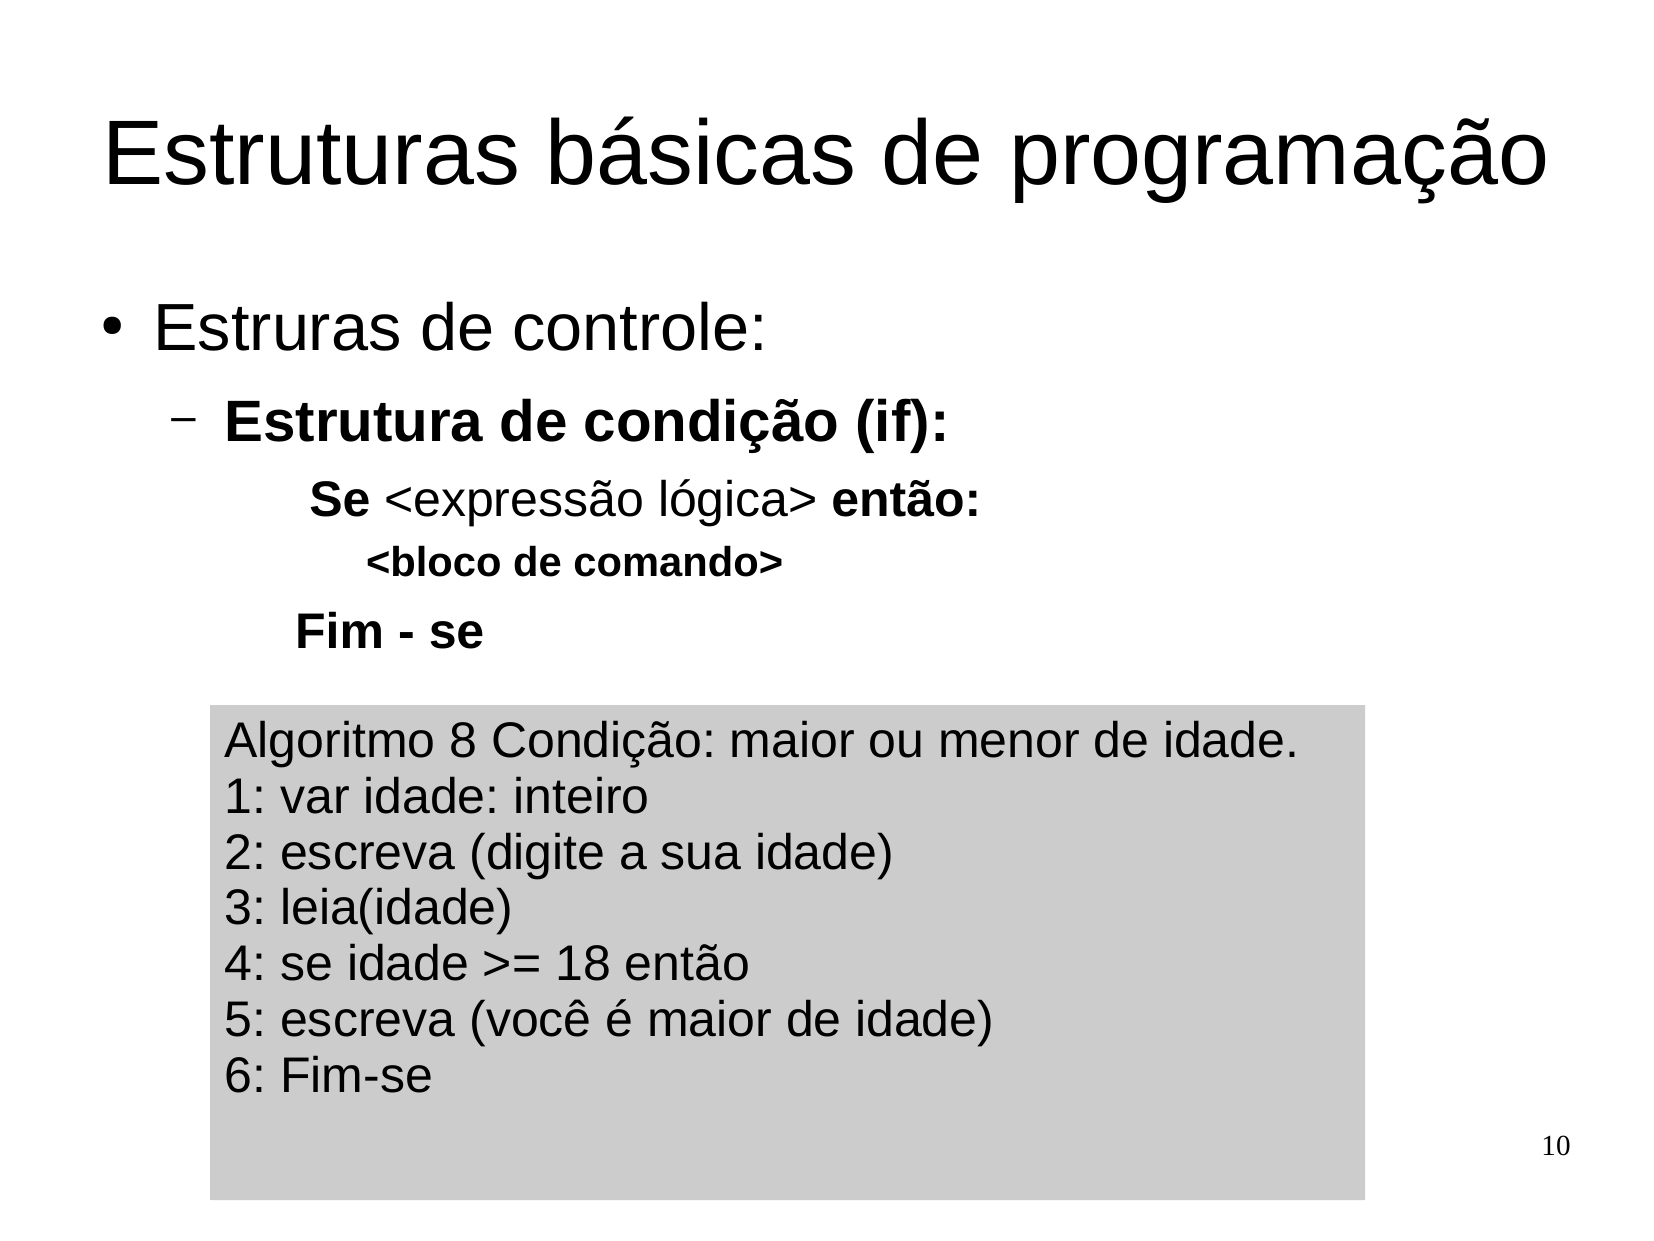

# Estruturas básicas de programação
Estruras de controle:
Estrutura de condição (if):
 Se <expressão lógica> então:
<bloco de comando>
Fim - se
Algoritmo 8 Condição: maior ou menor de idade.
1: var idade: inteiro
2: escreva (digite a sua idade)
3: leia(idade)
4: se idade >= 18 então
5: escreva (você é maior de idade)
6: Fim-se
10